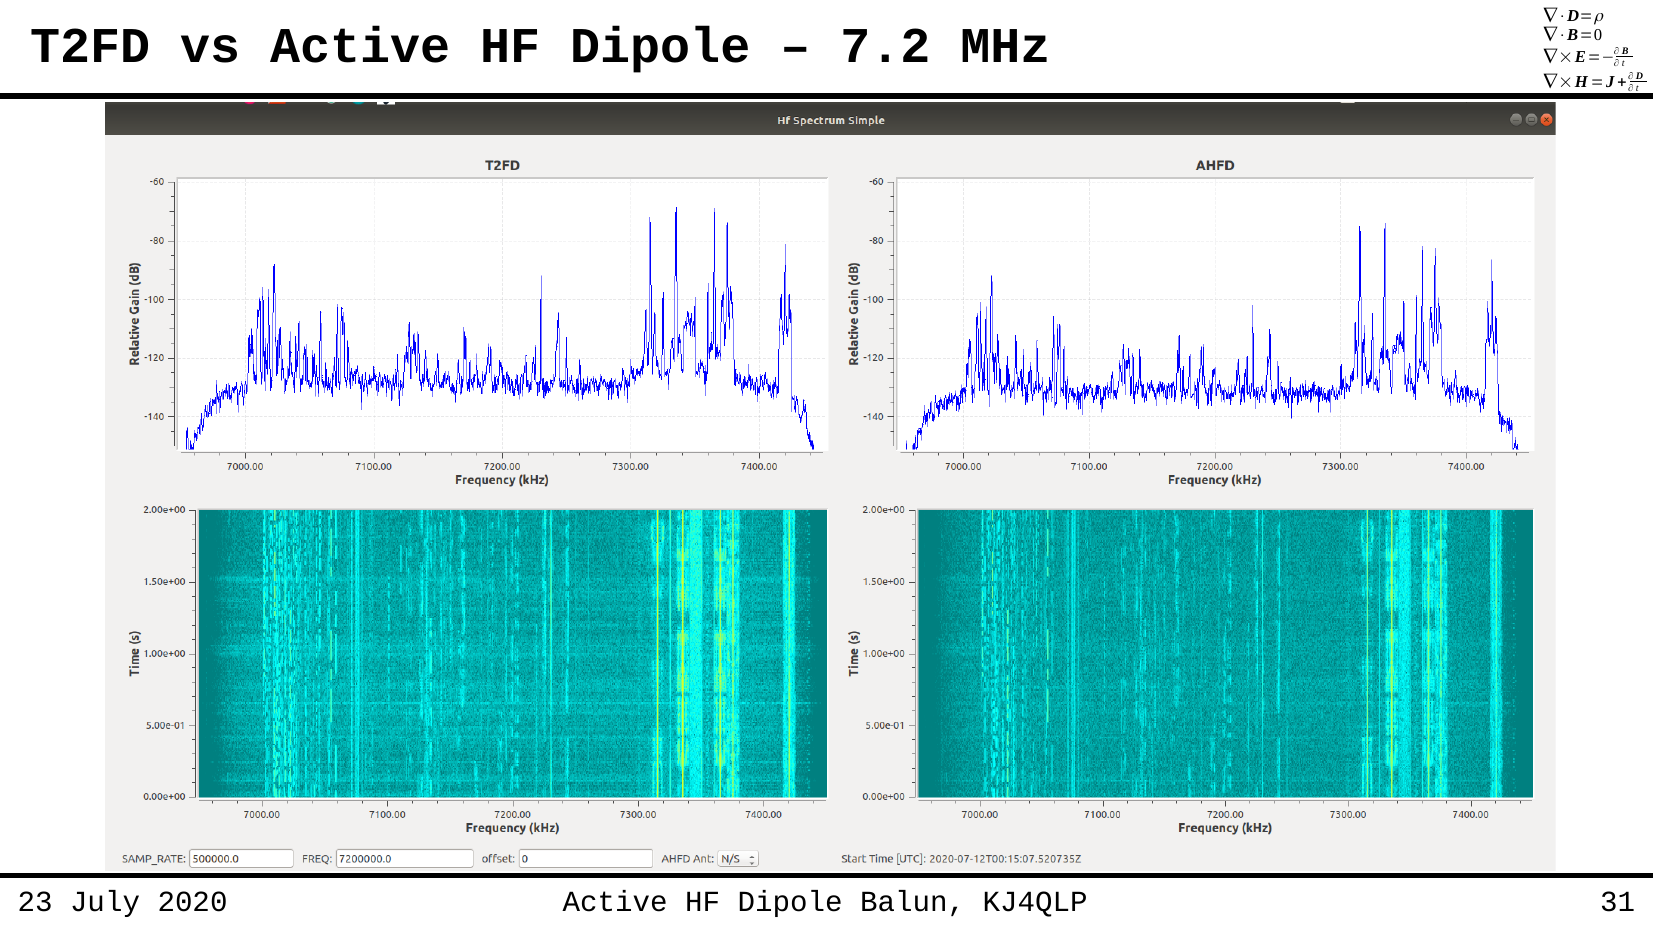

# T2FD vs Active HF Dipole – 7.2 MHz
23 July 2020
Active HF Dipole Balun, KJ4QLP
31